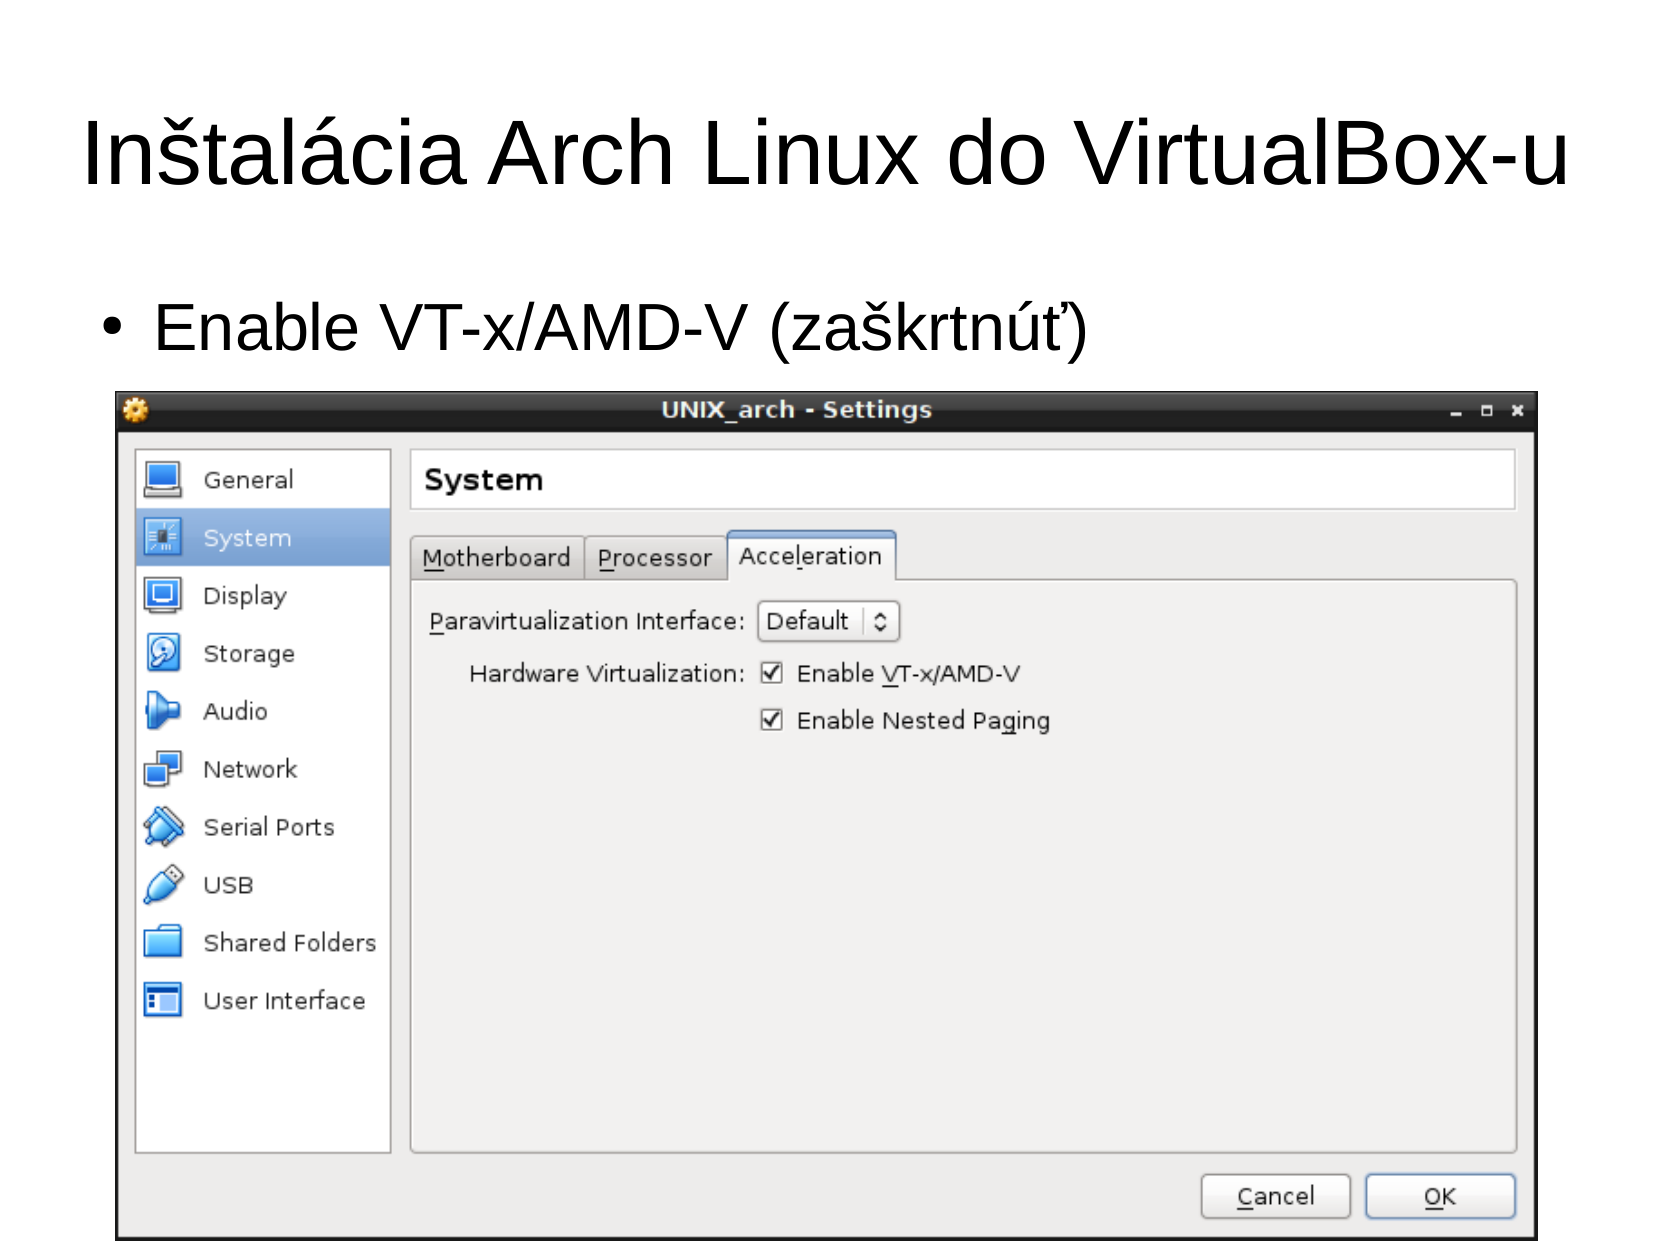

# Inštalácia Arch Linux do VirtualBox-u
Enable VT-x/AMD-V (zaškrtnúť)